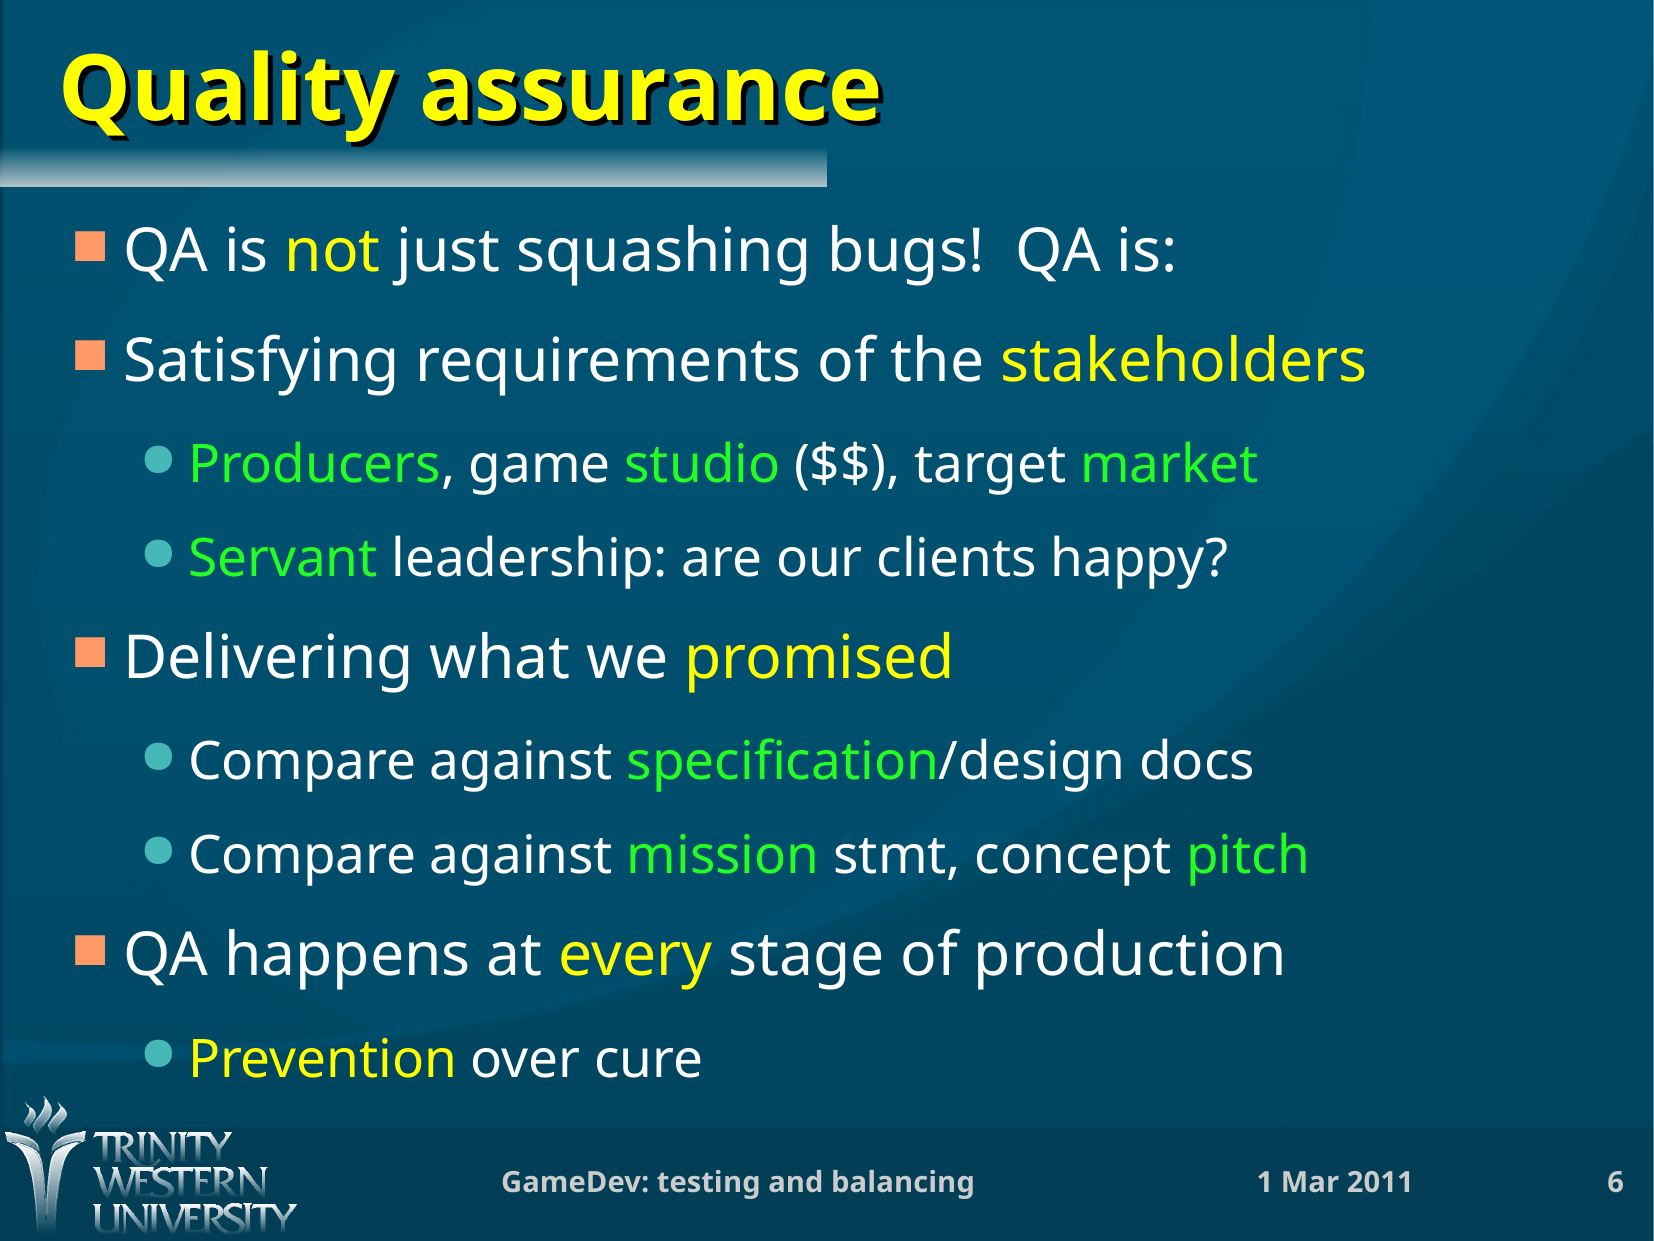

# Quality assurance
QA is not just squashing bugs! QA is:
Satisfying requirements of the stakeholders
Producers, game studio ($$), target market
Servant leadership: are our clients happy?
Delivering what we promised
Compare against specification/design docs
Compare against mission stmt, concept pitch
QA happens at every stage of production
Prevention over cure
GameDev: testing and balancing
1 Mar 2011
6